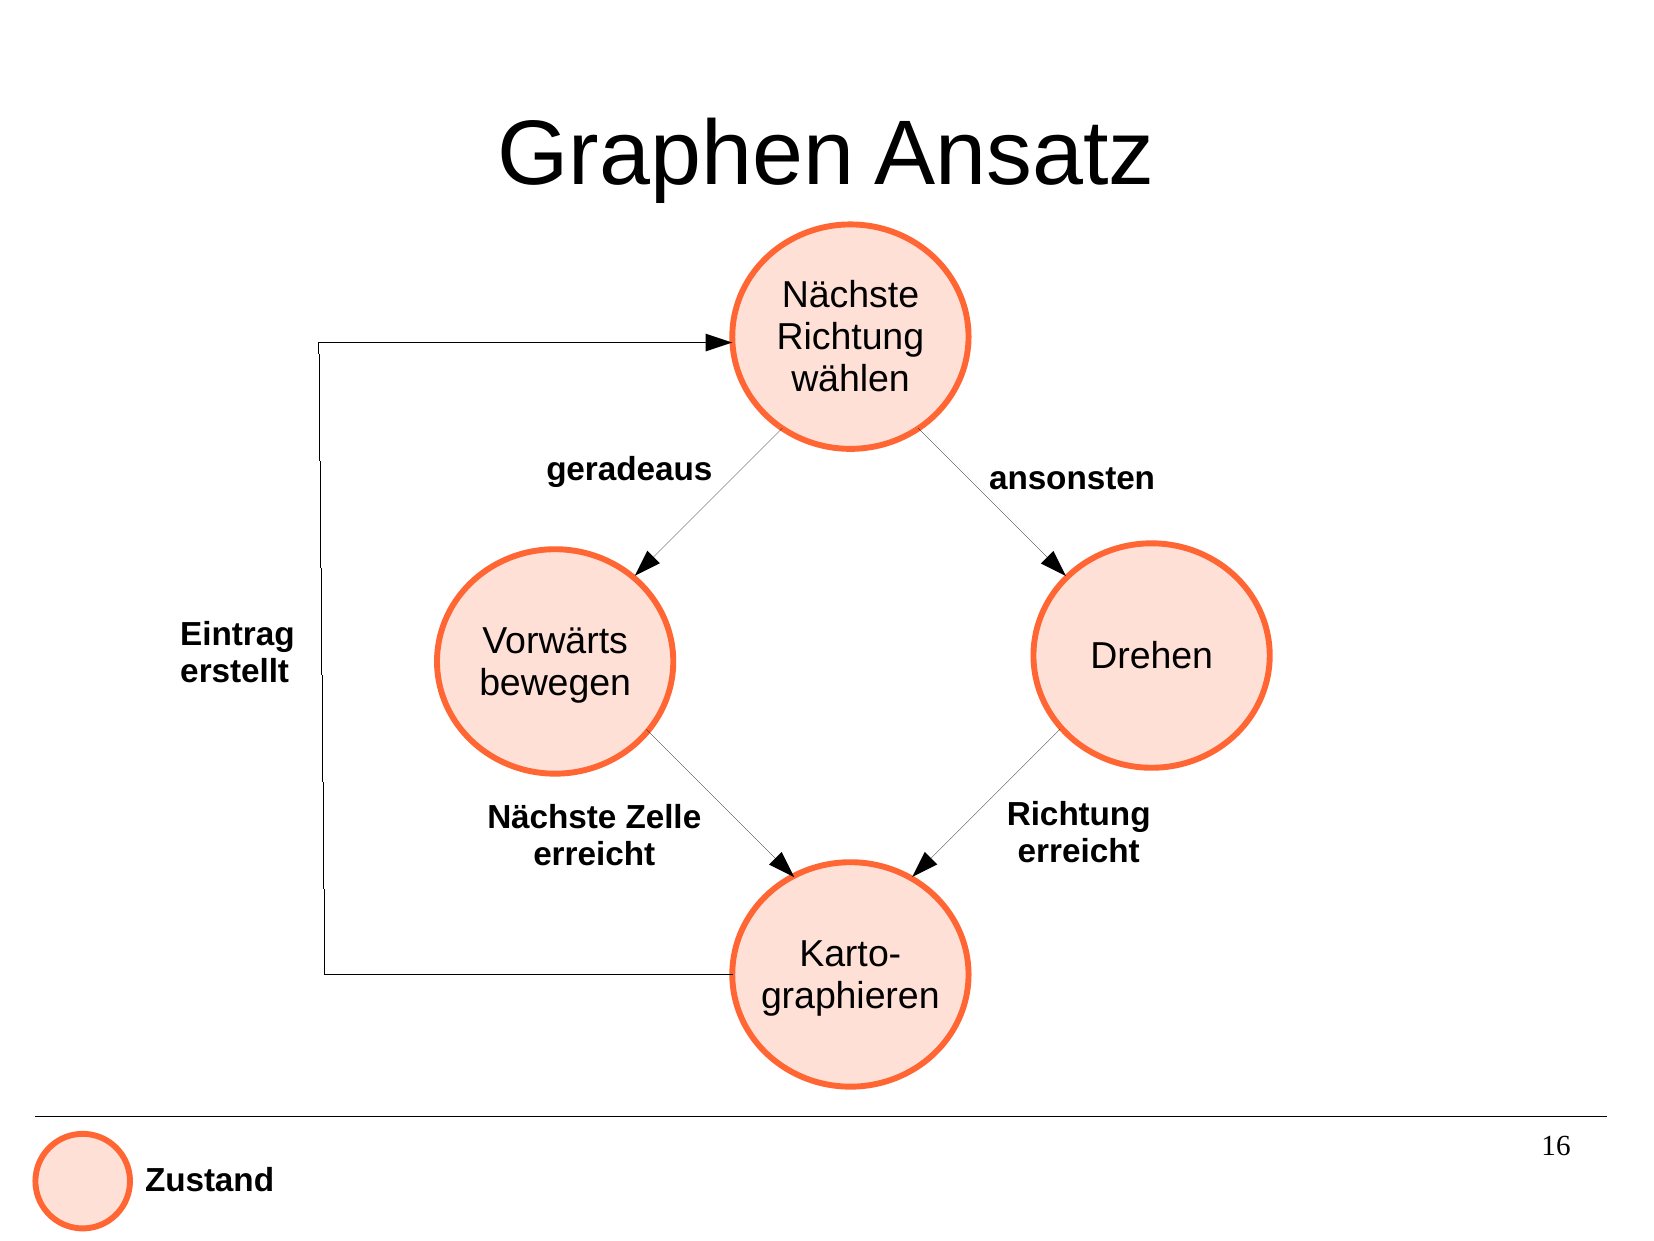

# Graphen Ansatz
Nächste
Richtung
wählen
geradeaus
ansonsten
Drehen
Vorwärts
bewegen
Eintrag erstellt
Richtung
erreicht
Nächste Zelle
erreicht
Karto-
graphieren
Zustand
16